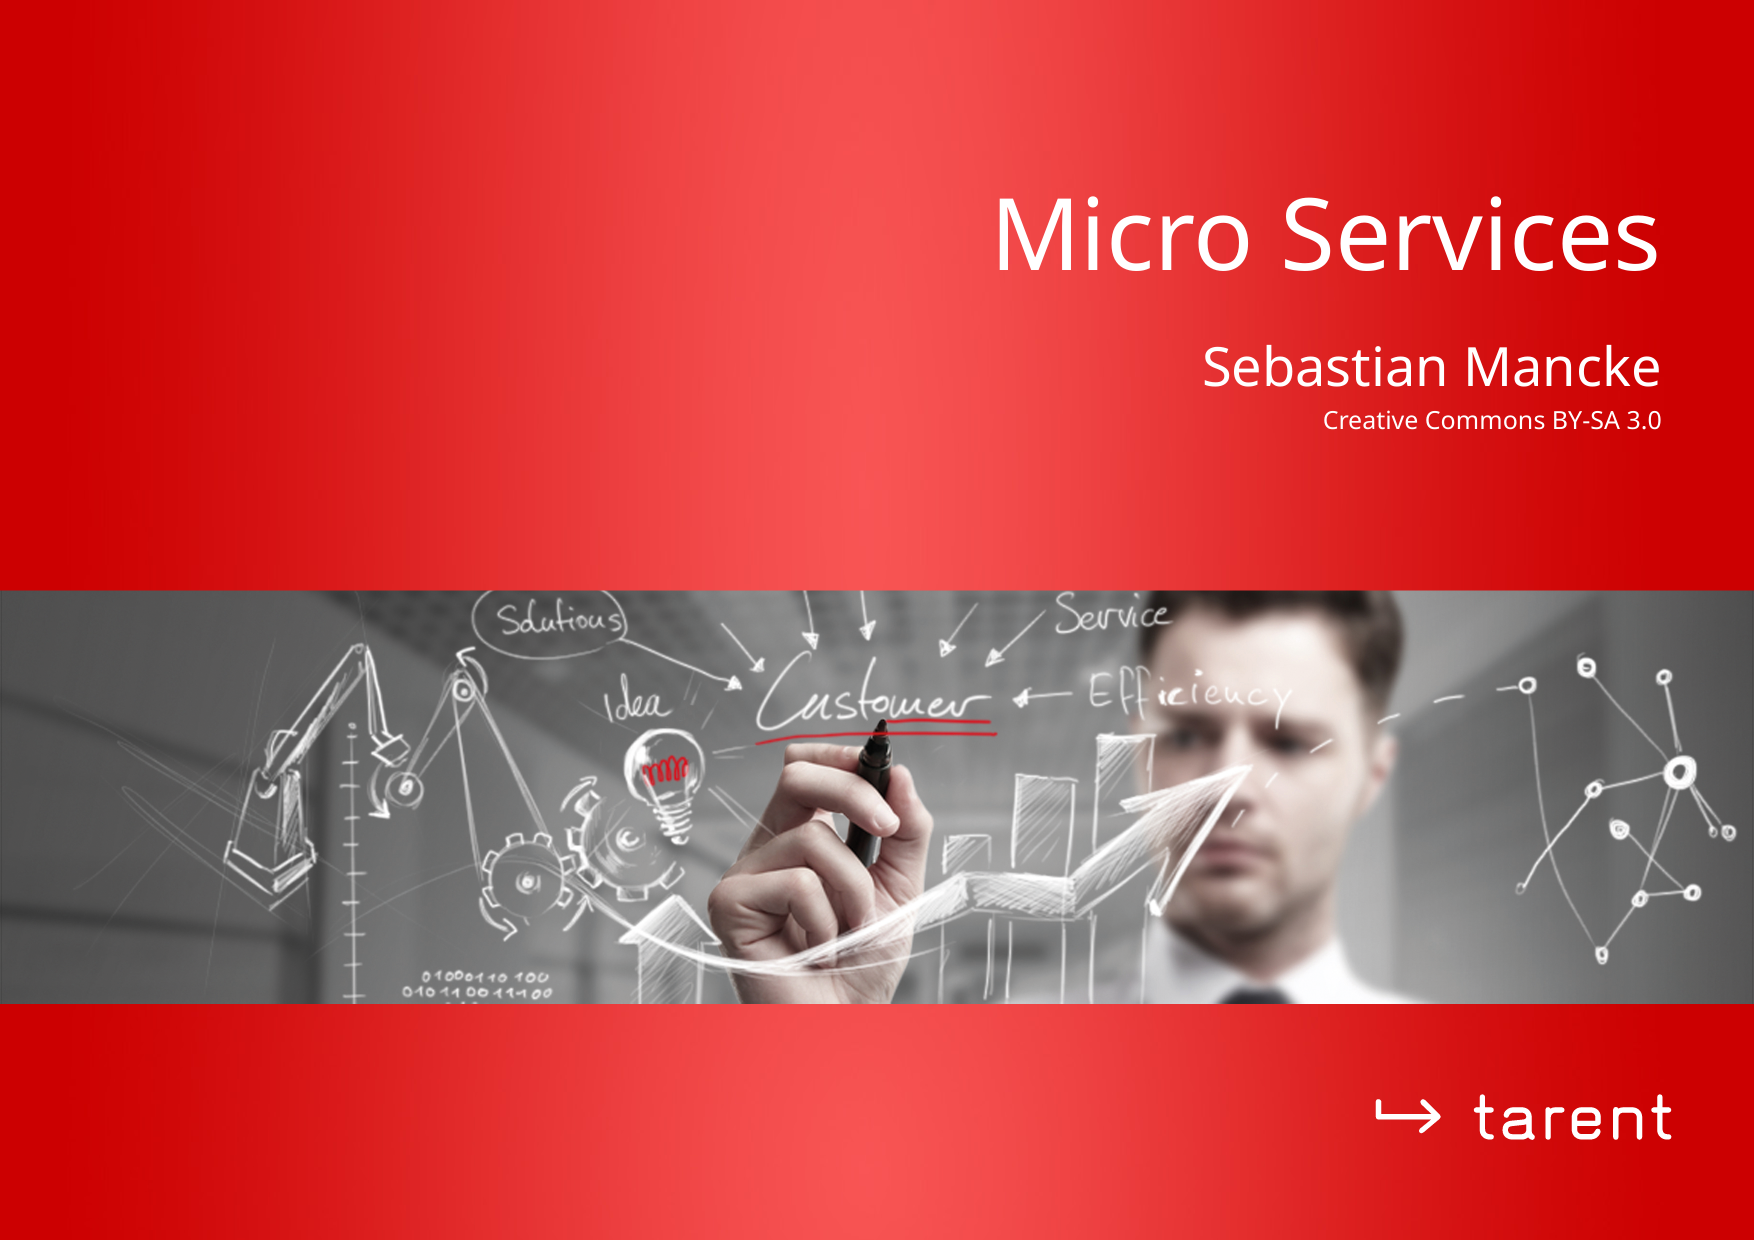

Micro Services
Sebastian Mancke
Creative Commons BY-SA 3.0